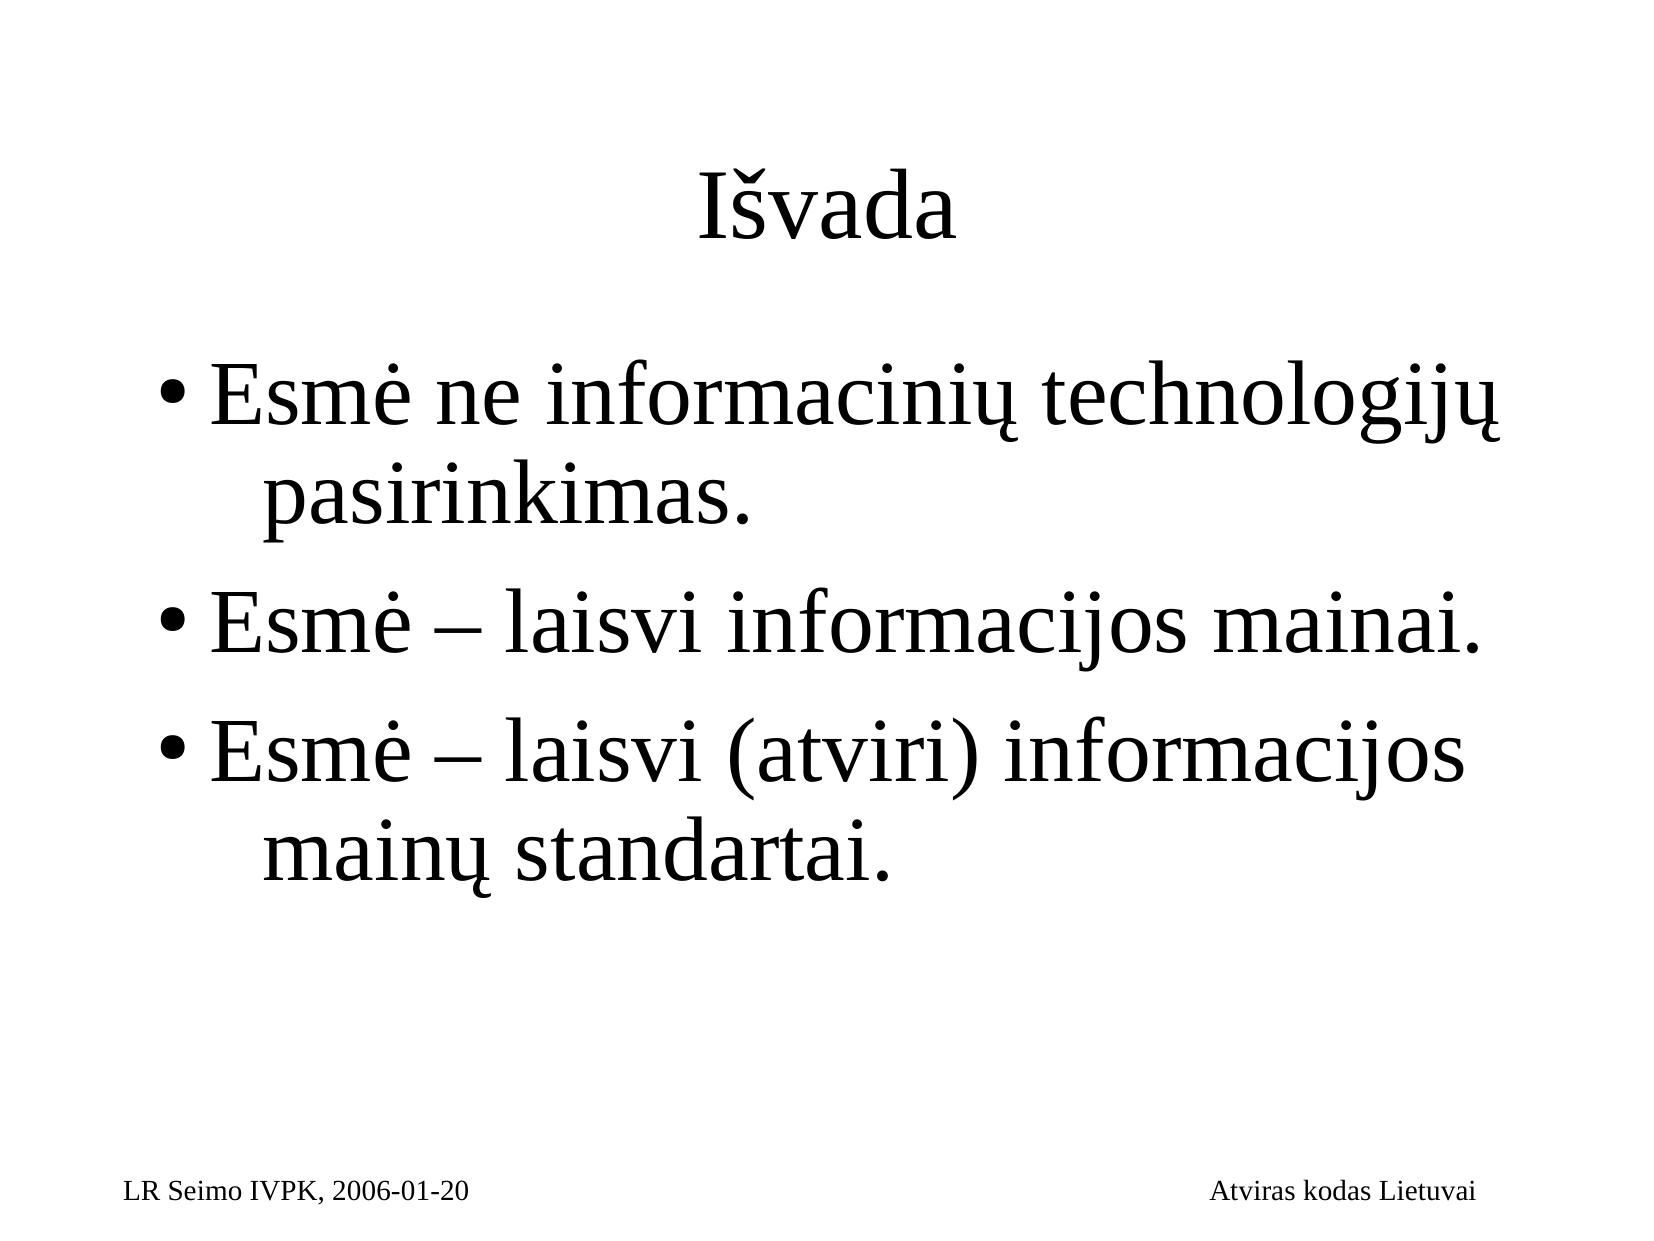

# Išvada
Esmė ne informacinių technologijų pasirinkimas.
Esmė – laisvi informacijos mainai.
Esmė – laisvi (atviri) informacijos mainų standartai.